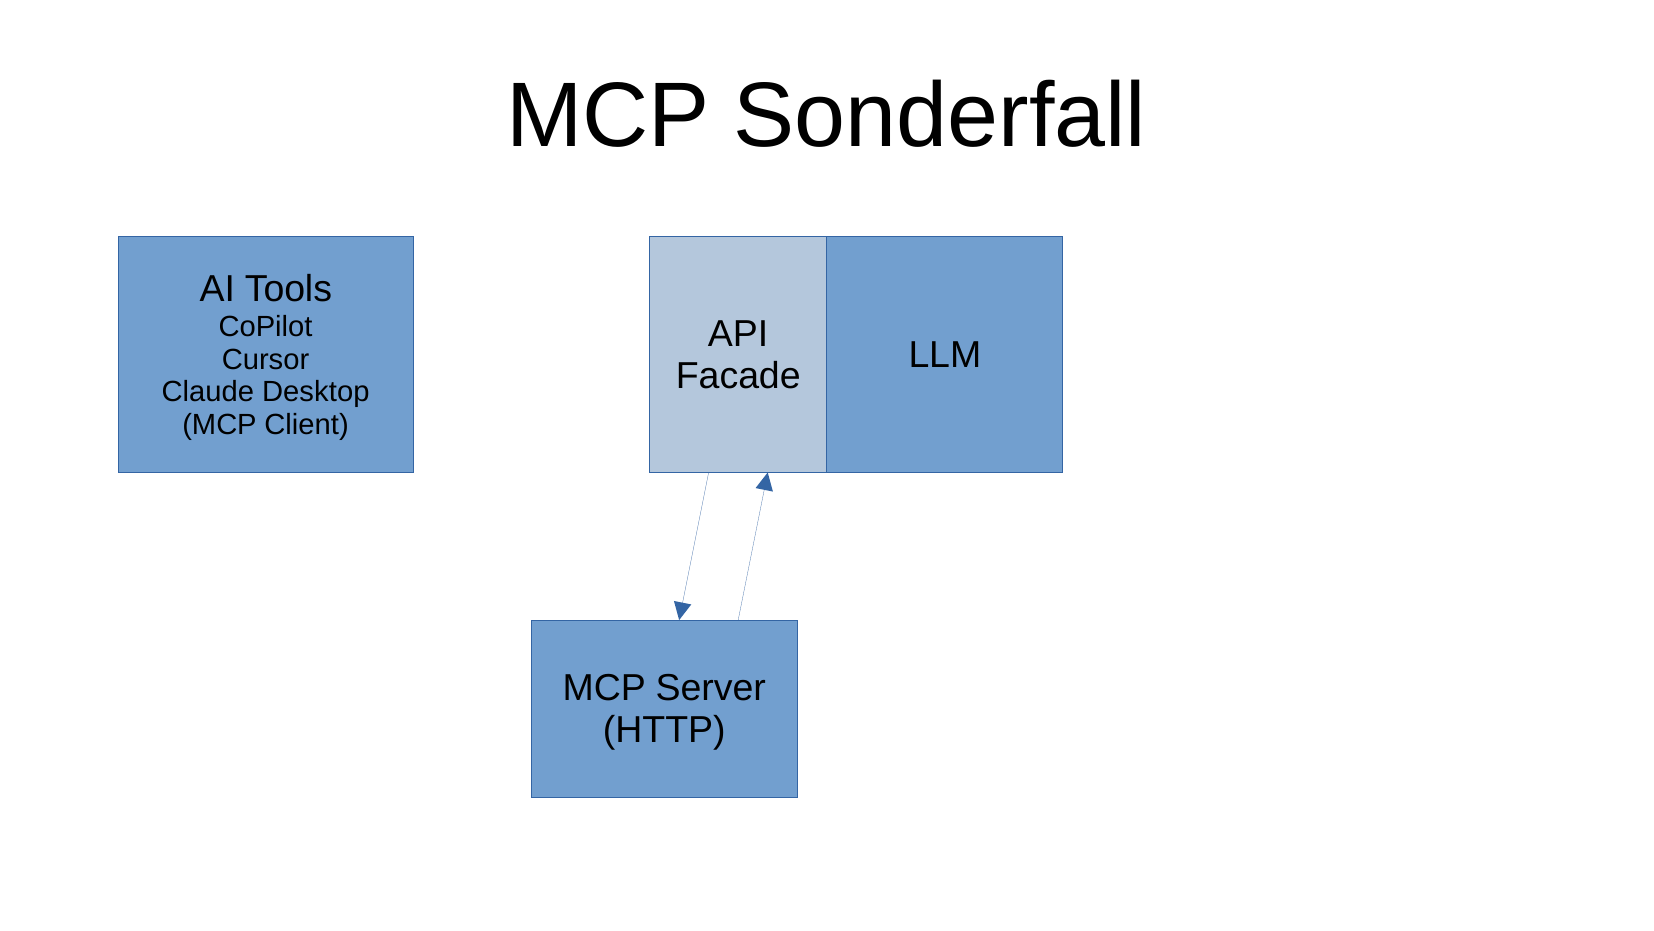

# MCP Sonderfall
AI Tools
CoPilot
Cursor
Claude Desktop
(MCP Client)
API
Facade
LLM
MCP Server
(HTTP)